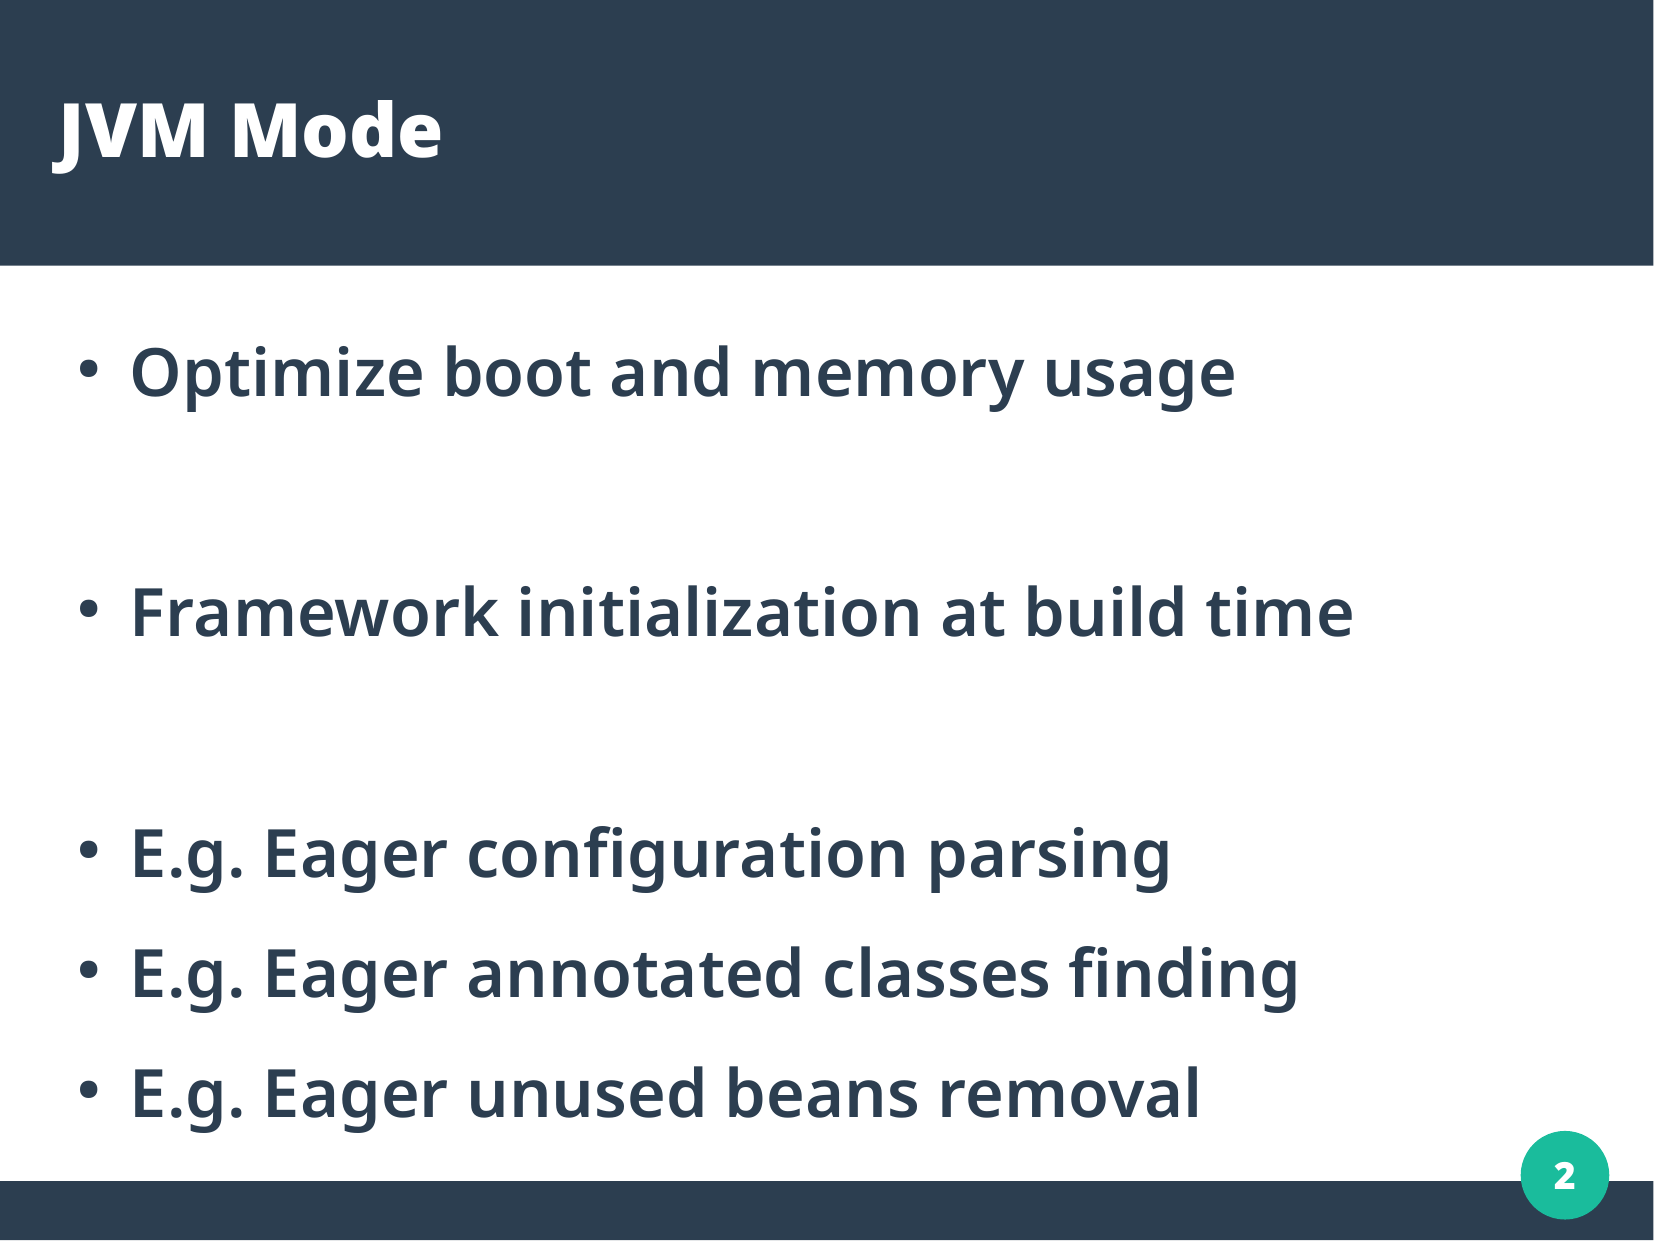

# JVM Mode
Optimize boot and memory usage
Framework initialization at build time
E.g. Eager configuration parsing
E.g. Eager annotated classes finding
E.g. Eager unused beans removal
2